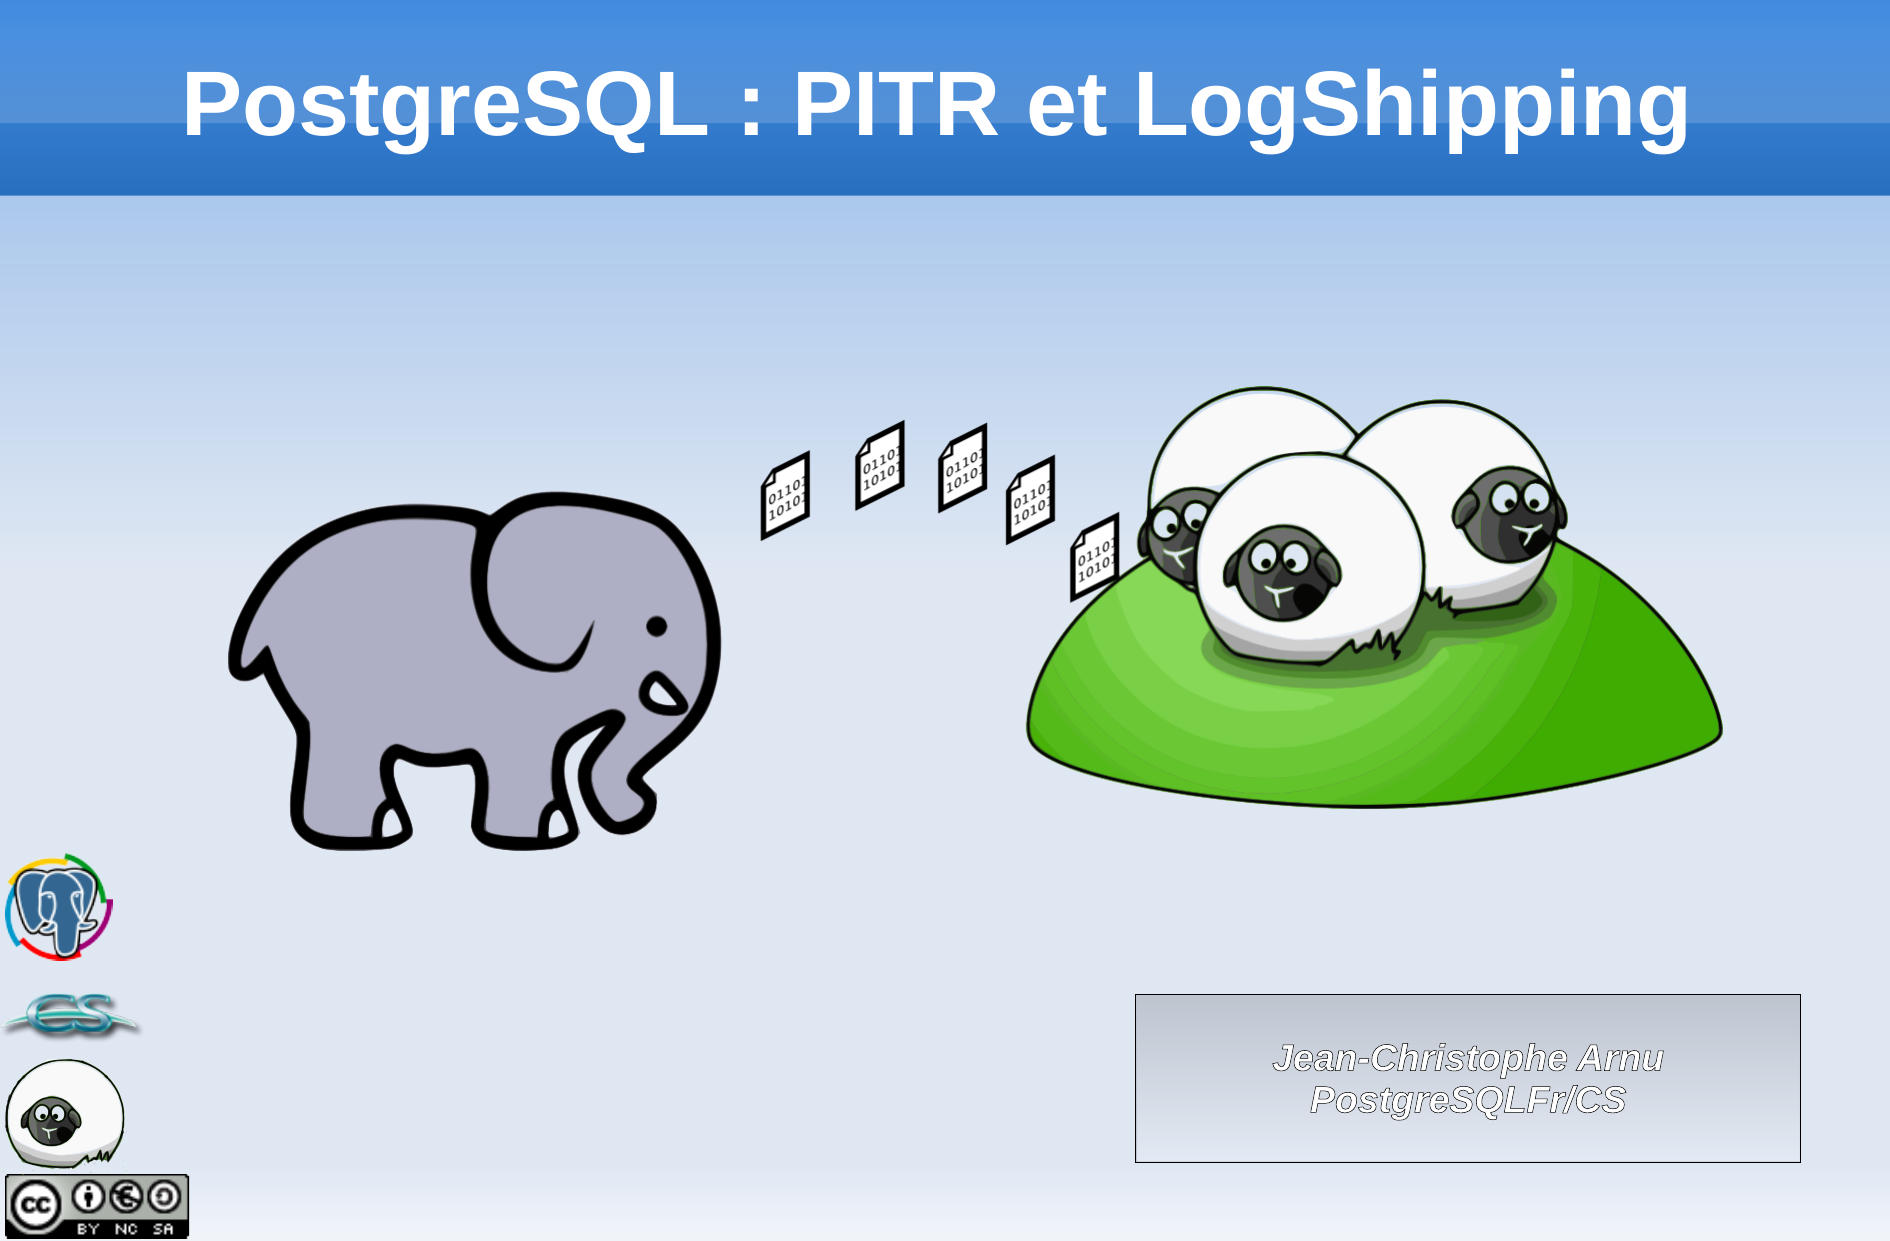

# PostgreSQL : PITR et LogShipping
Jean-Christophe Arnu
PostgreSQLFr/CS